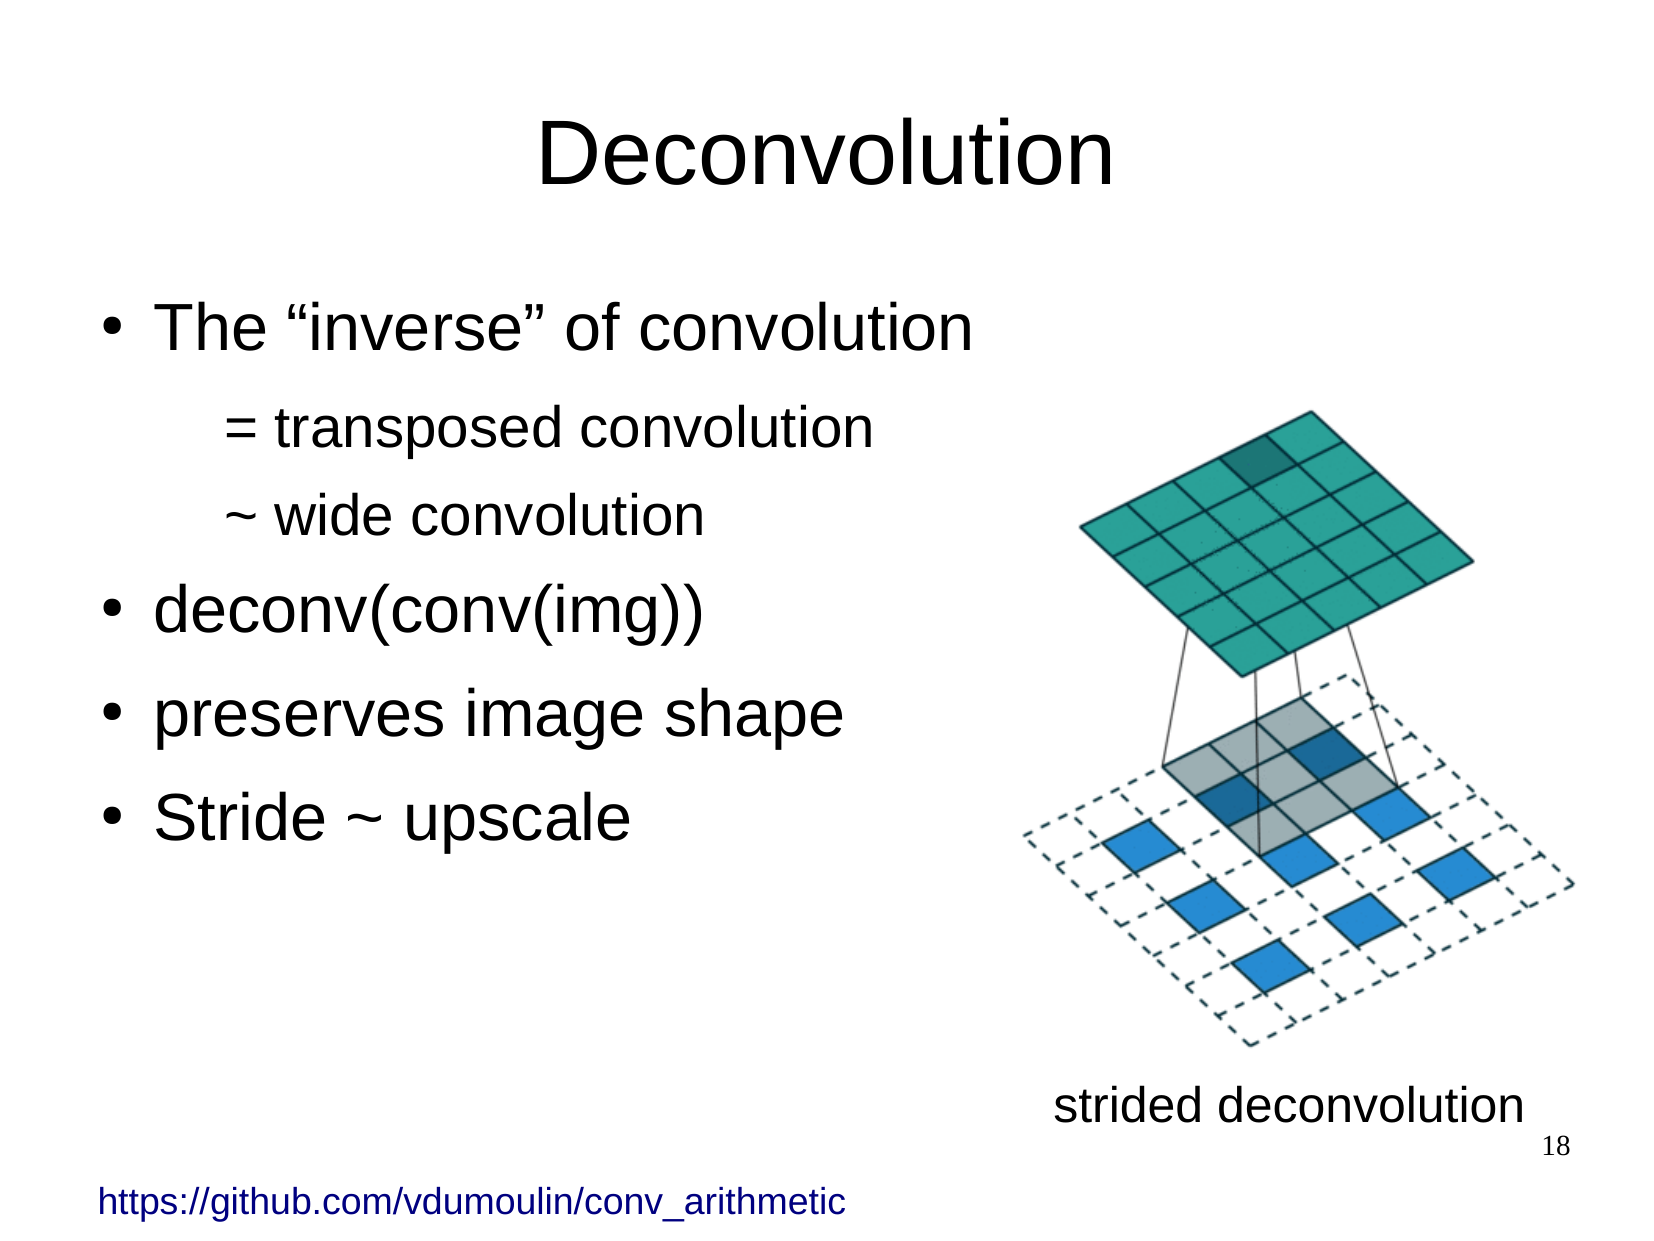

# Deconvolution
The “inverse” of convolution
= transposed convolution
~ wide convolution
deconv(conv(img))
preserves image shape
Stride ~ upscale
strided deconvolution
18
https://github.com/vdumoulin/conv_arithmetic